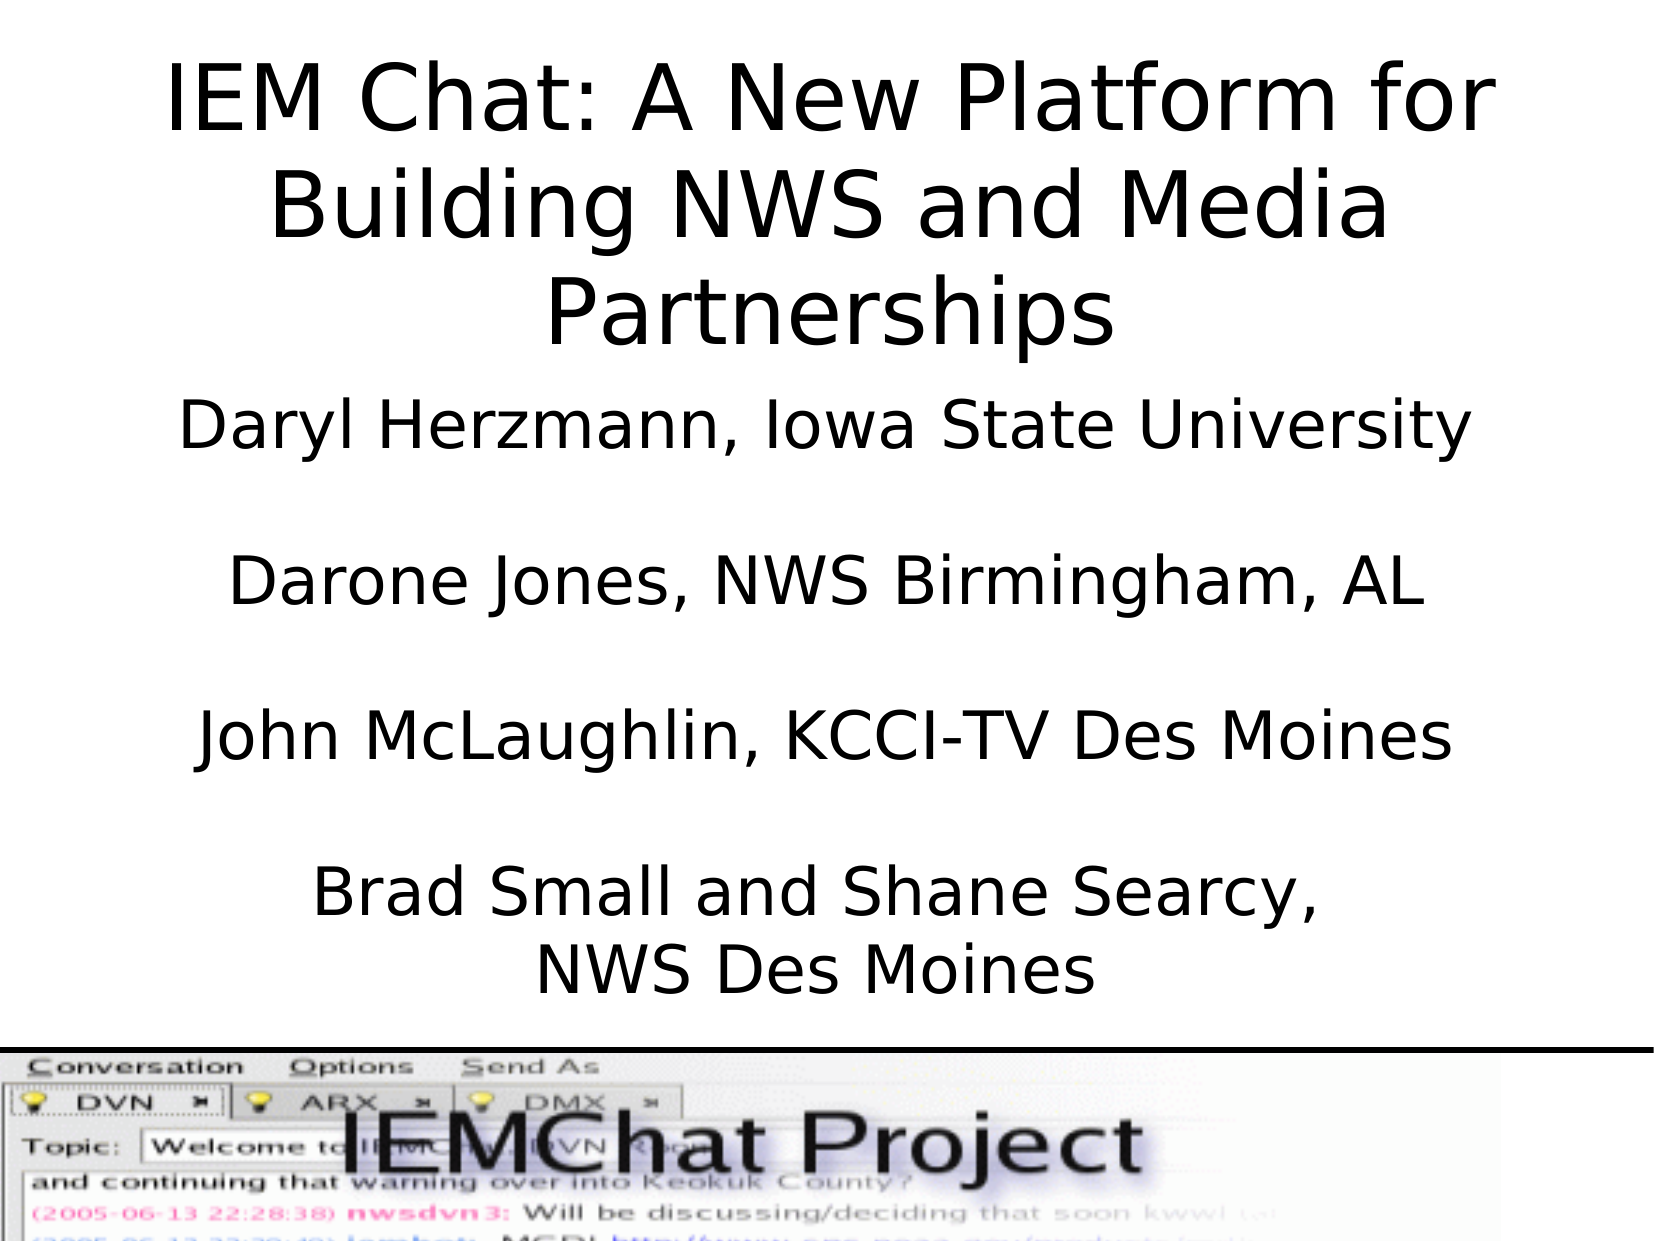

# IEM Chat: A New Platform for Building NWS and Media Partnerships
Daryl Herzmann, Iowa State University
Darone Jones, NWS Birmingham, AL
John McLaughlin, KCCI-TV Des Moines
Brad Small and Shane Searcy,
NWS Des Moines